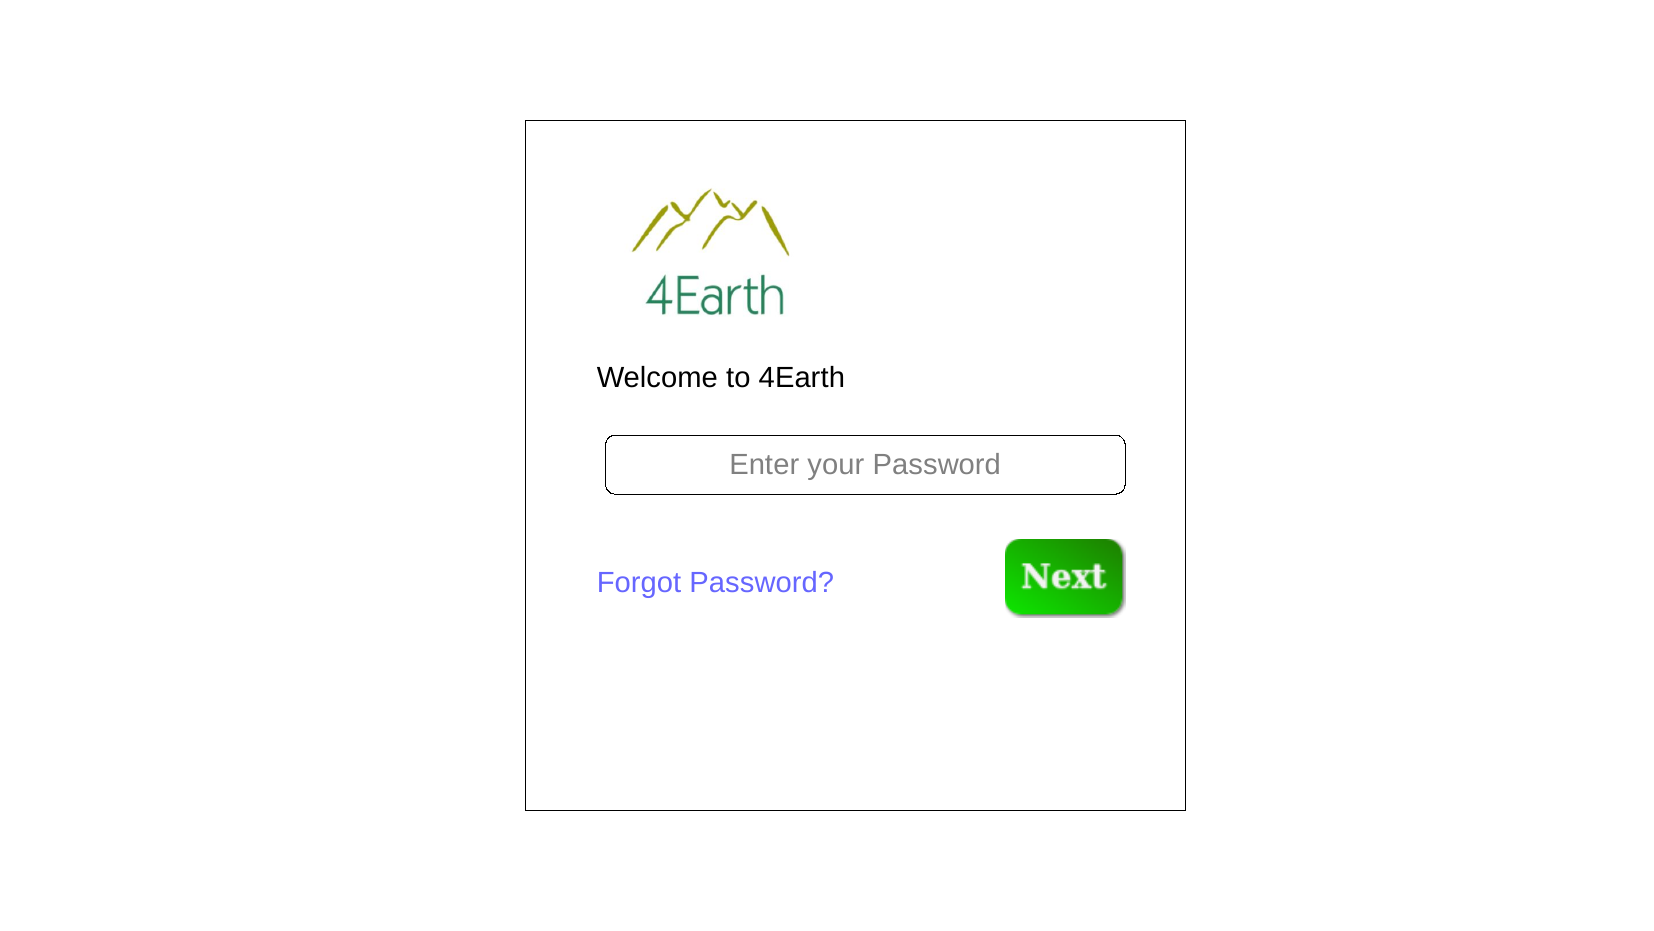

# Welcome to 4Earth
Enter your Password
Forgot Password?